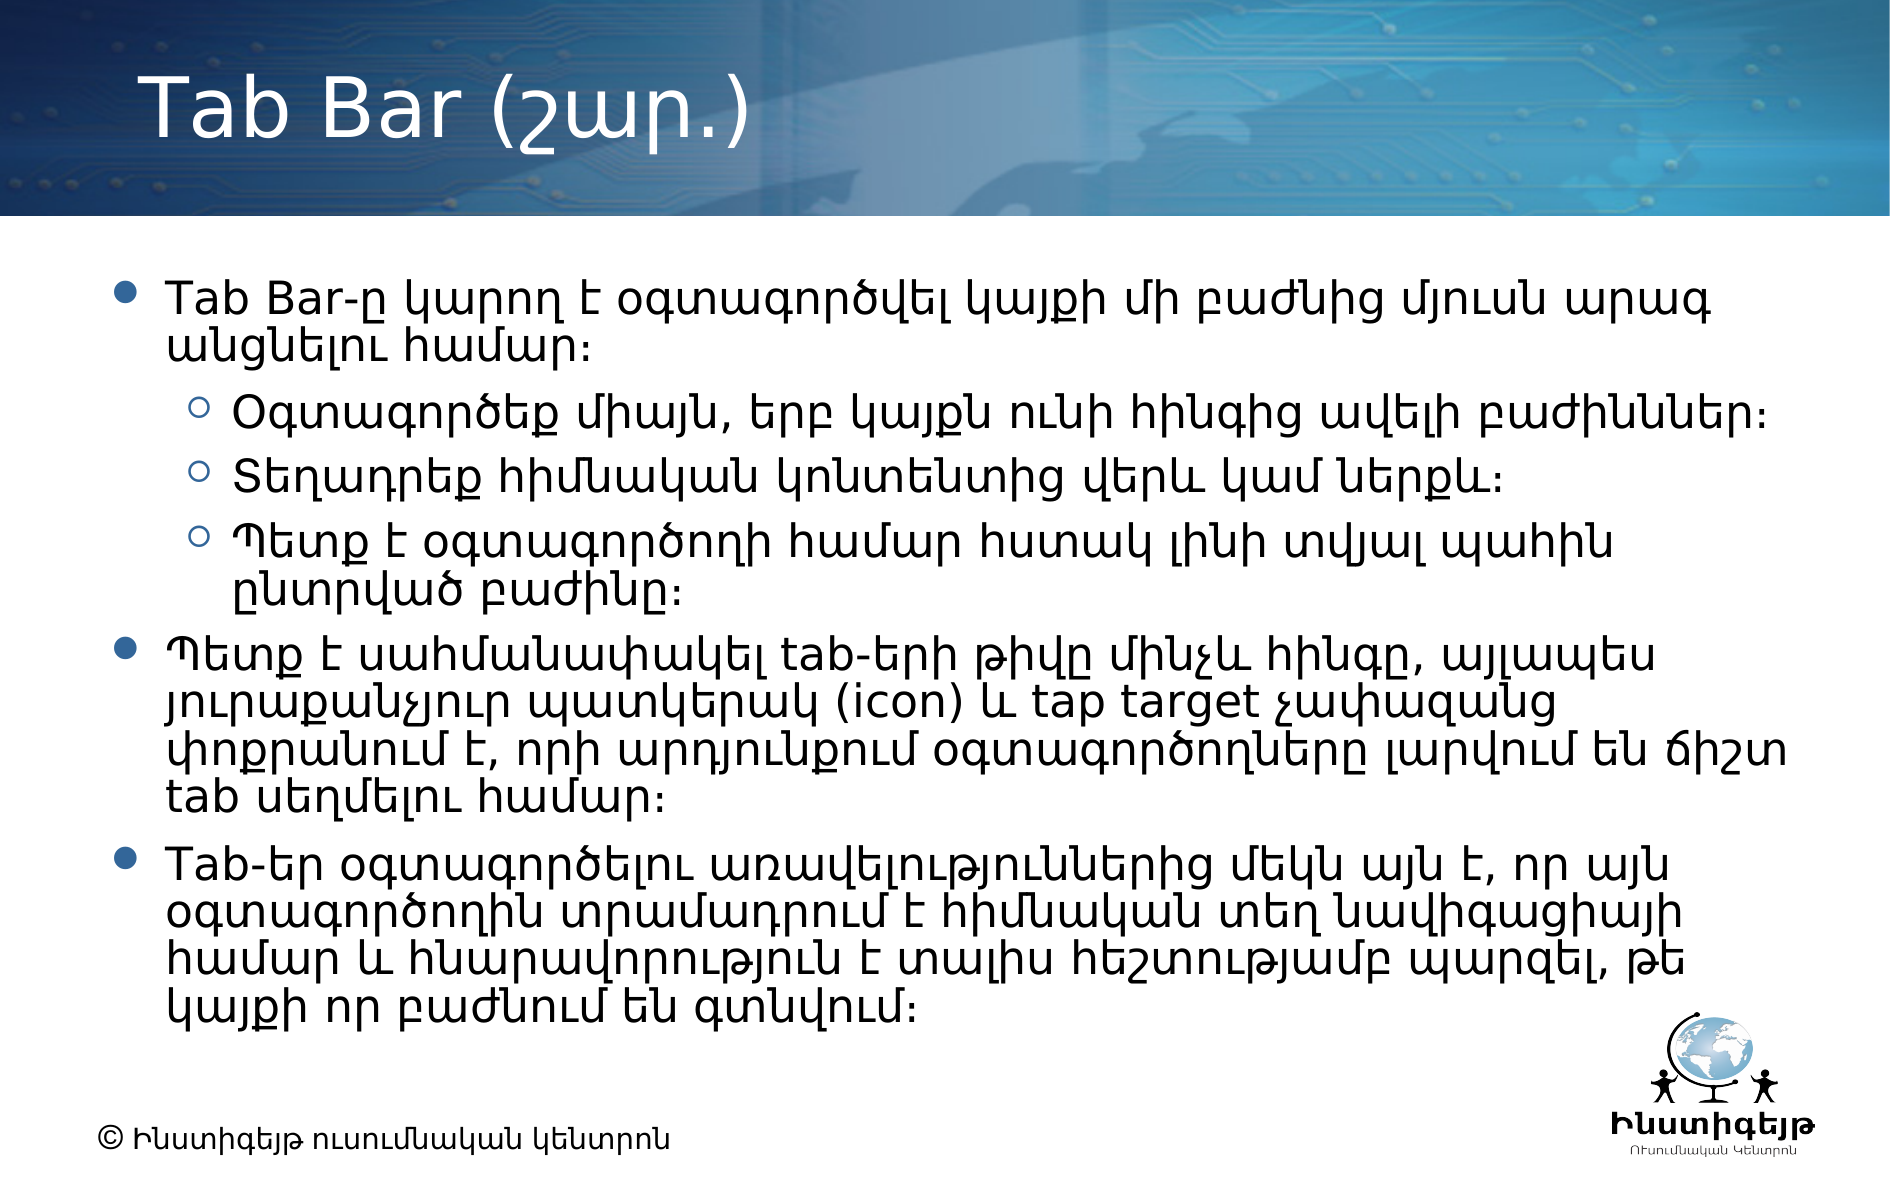

Tab Bar (շար.)
# Tab Bar-ը կարող է օգտագործվել կայքի մի բաժնից մյուսն արագ անցնելու համար։
Օգտագործեք միայն, երբ կայքն ունի հինգից ավելի բաժինններ։
Տեղադրեք հիմնական կոնտենտից վերև կամ ներքև։
Պետք է օգտագործողի համար հստակ լինի տվյալ պահին ընտրված բաժինը։
Պետք է սահմանափակել tab-երի թիվը մինչև հինգը, այլապես յուրաքանչյուր պատկերակ (icon) և tap target չափազանց փոքրանում է, որի արդյունքում օգտագործողները լարվում են ճիշտ tab սեղմելու համար։
Tab-եր օգտագործելու առավելություններից մեկն այն է, որ այն օգտագործողին տրամադրում է հիմնական տեղ նավիգացիայի համար և հնարավորություն է տալիս հեշտությամբ պարզել, թե կայքի որ բաժնում են գտնվում։